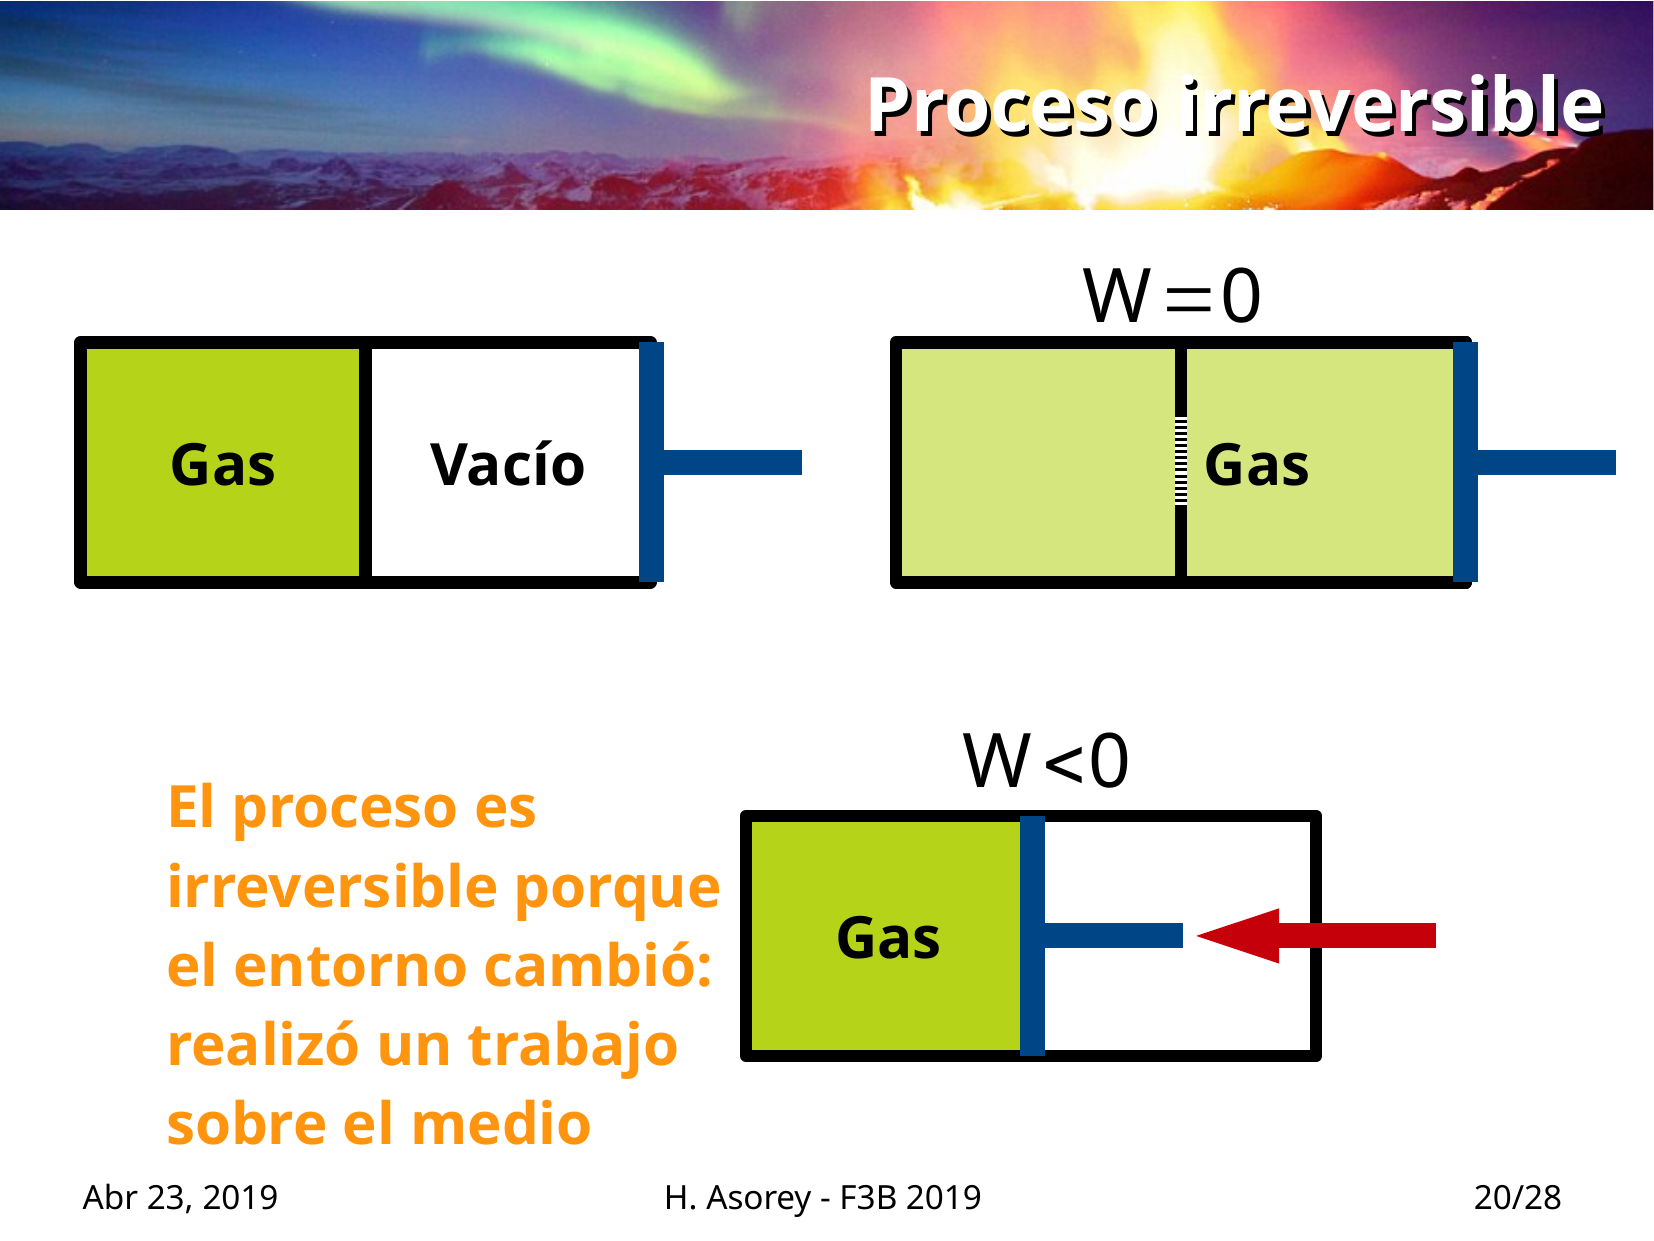

# Proceso irreversible
Gas
Vacío
 Gas
El proceso es irreversible porque el entorno cambió: realizó un trabajo sobre el medio
Gas
Abr 23, 2019
H. Asorey - F3B 2019
20